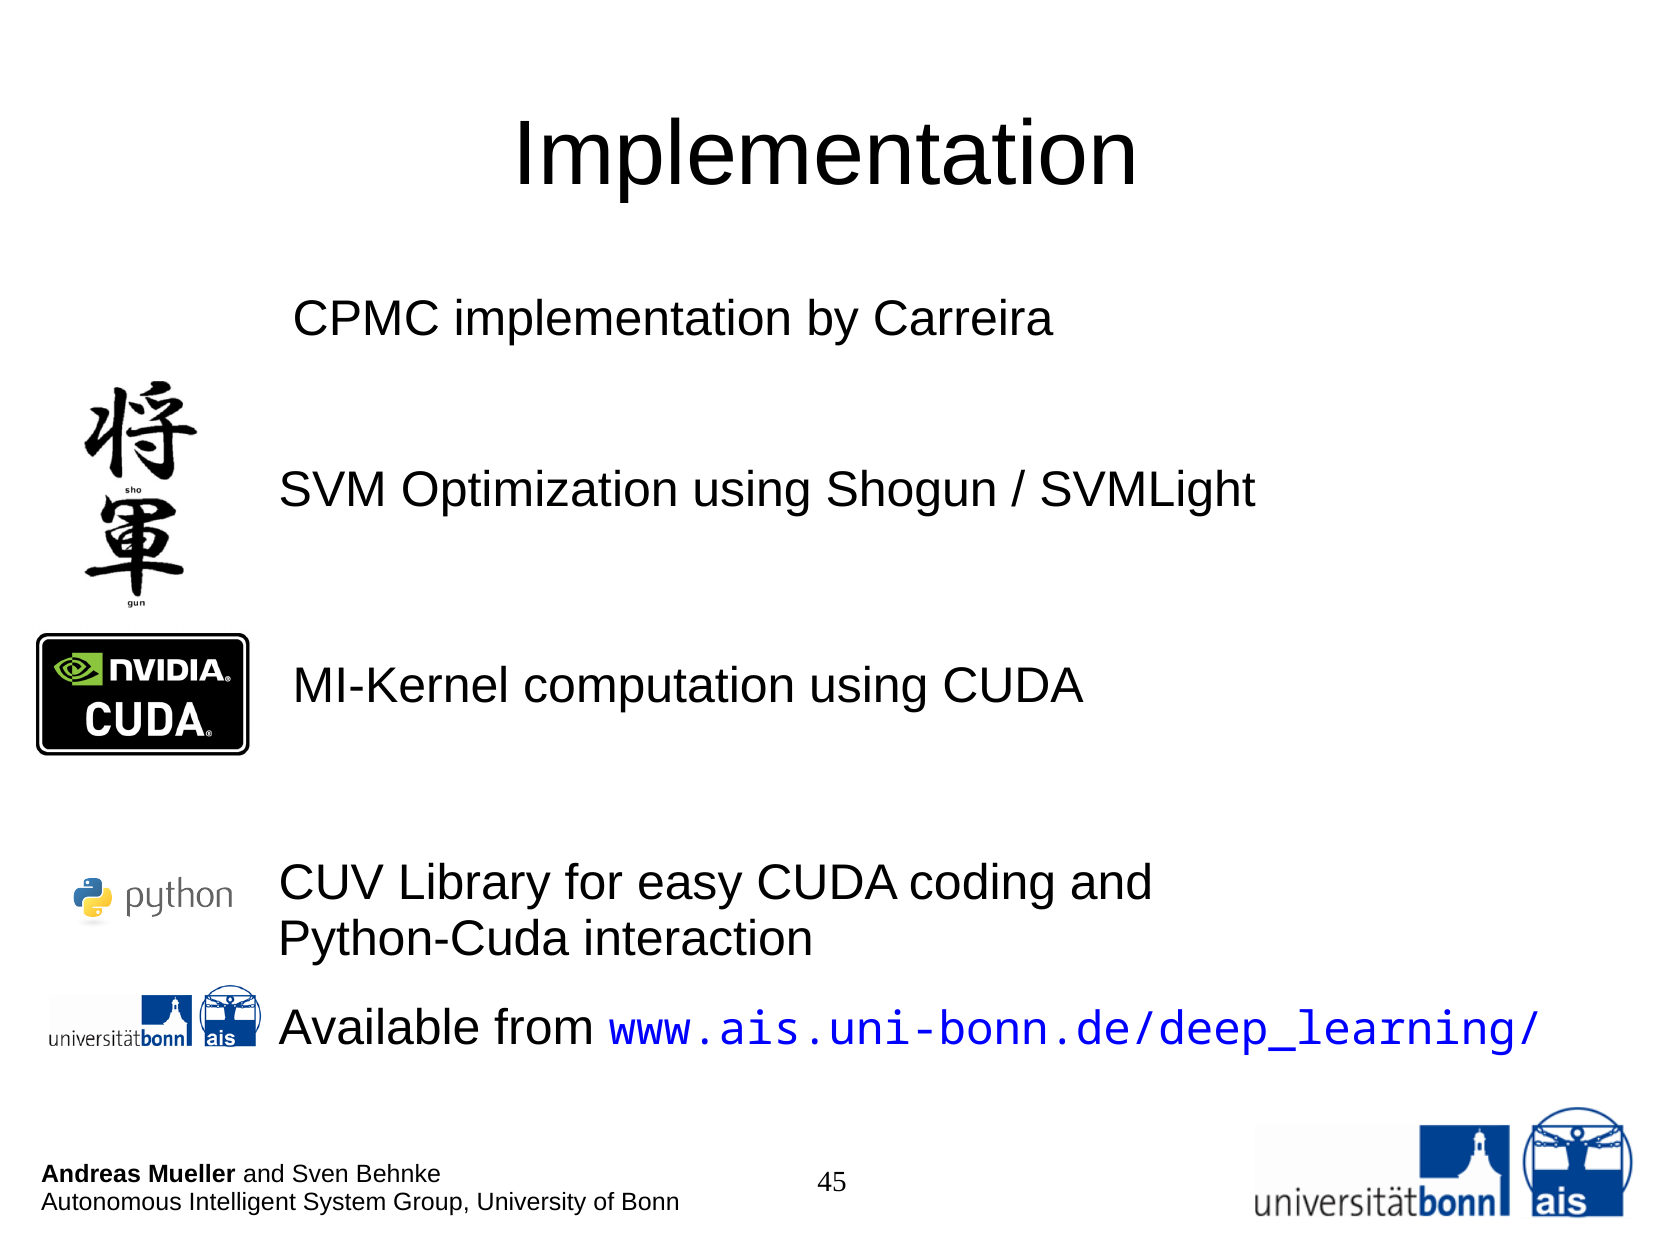

# Implementation
 CPMC implementation by Carreira
 SVM Optimization using Shogun / SVMLight
 MI-Kernel computation using CUDA
 CUV Library for easy CUDA coding and
 Python-Cuda interaction
 Available from www.ais.uni-bonn.de/deep_learning/
Andreas Mueller, Sven Behnke University of Bonn
45